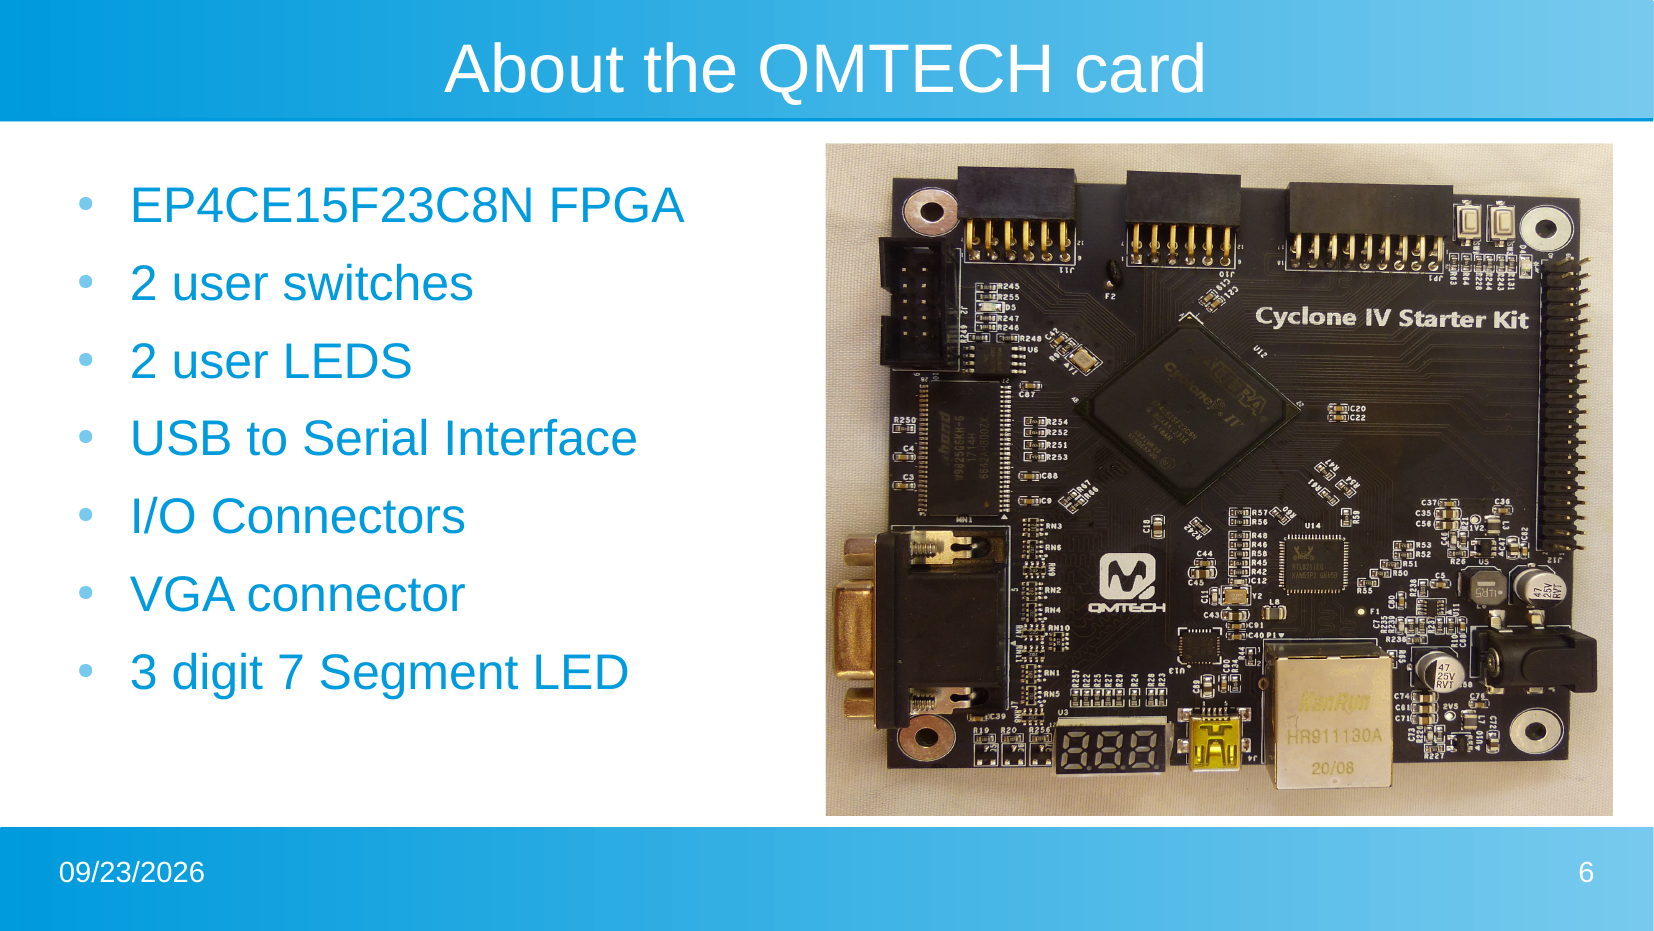

# About the QMTECH card
EP4CE15F23C8N FPGA
2 user switches
2 user LEDS
USB to Serial Interface
I/O Connectors
VGA connector
3 digit 7 Segment LED
6